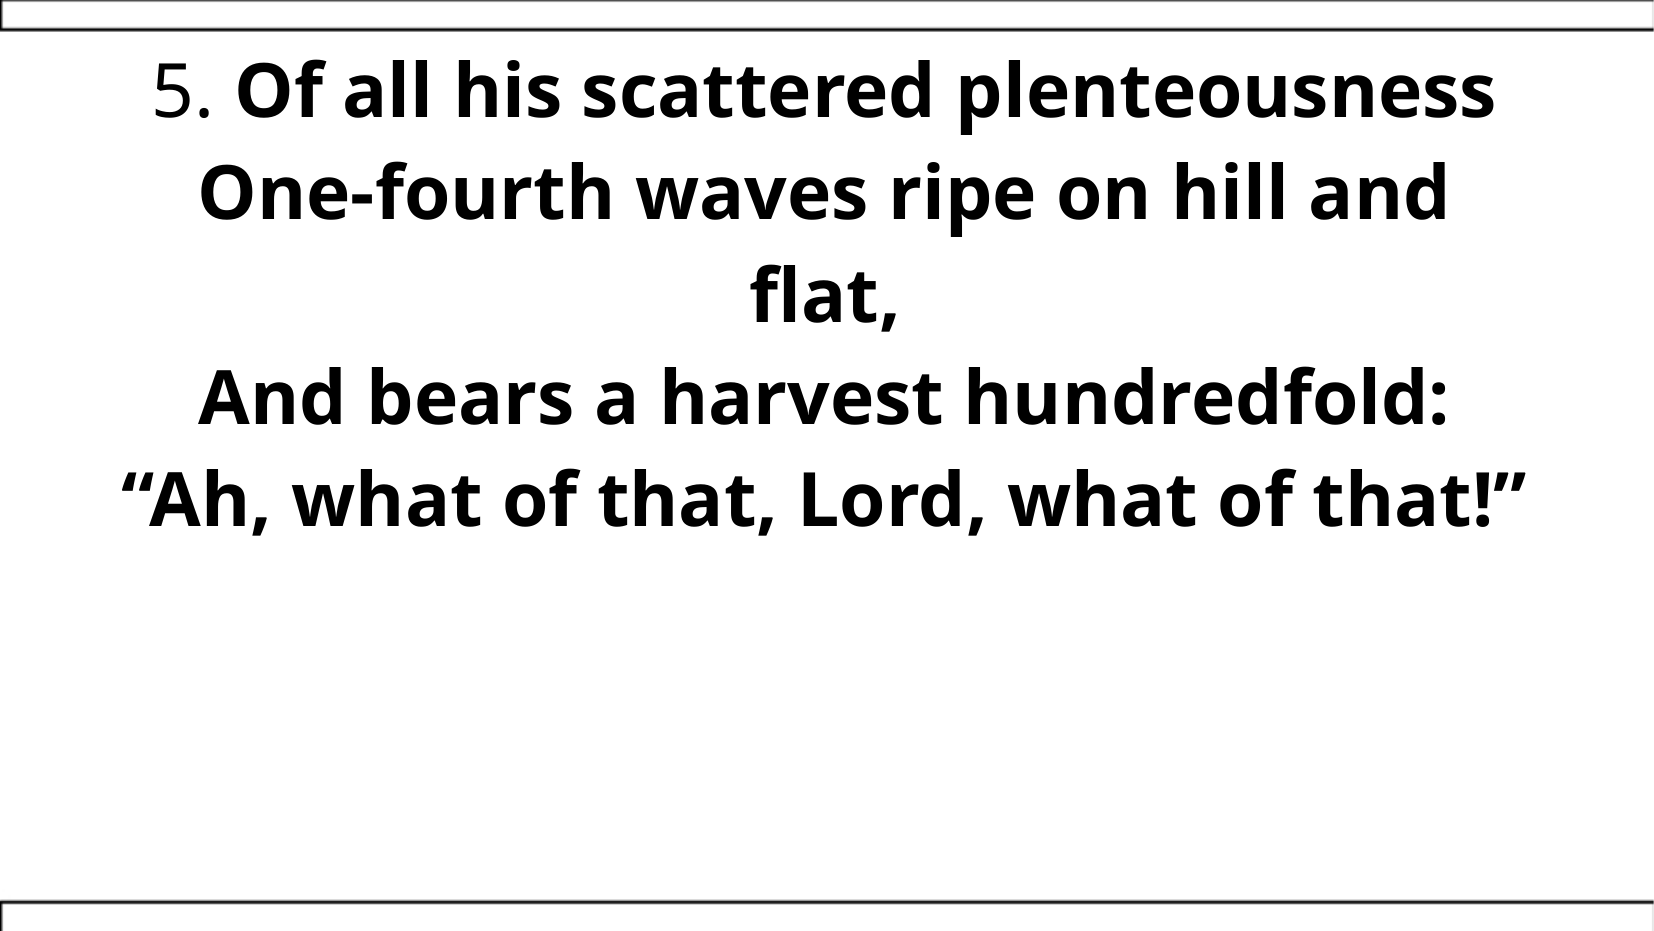

5. Of all his scattered plenteousness
One-fourth waves ripe on hill and flat,
And bears a harvest hundredfold:
“Ah, what of that, Lord, what of that!”